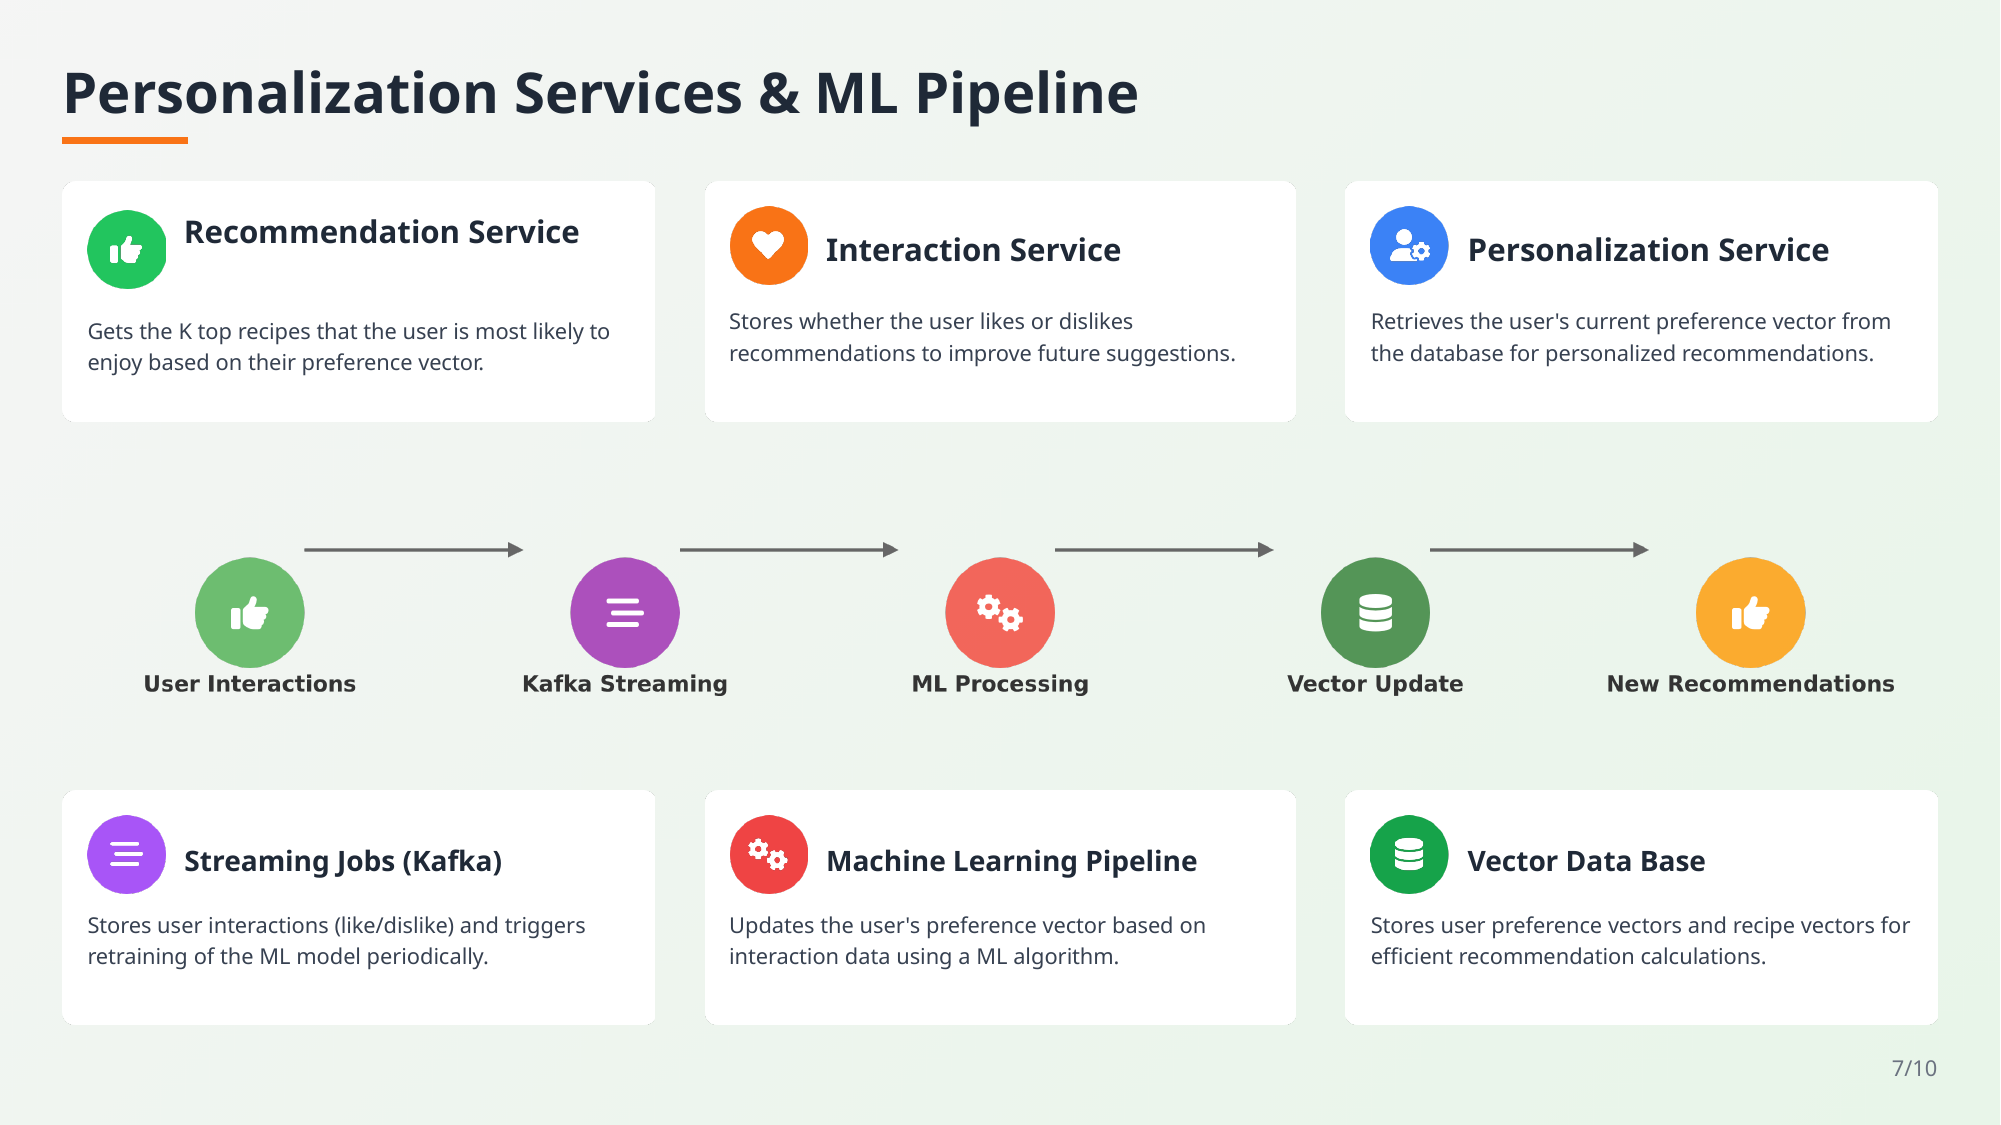

Personalization Services & ML Pipeline
Recommendation Service
Interaction Service
Personalization Service
Stores whether the user likes or dislikes recommendations to improve future suggestions.
Retrieves the user's current preference vector from the database for personalized recommendations.
Gets the K top recipes that the user is most likely to enjoy based on their preference vector.
Streaming Jobs (Kafka)
Machine Learning Pipeline
Vector Data Base
Stores user interactions (like/dislike) and triggers retraining of the ML model periodically.
Updates the user's preference vector based on interaction data using a ML algorithm.
Stores user preference vectors and recipe vectors for efficient recommendation calculations.
7/10